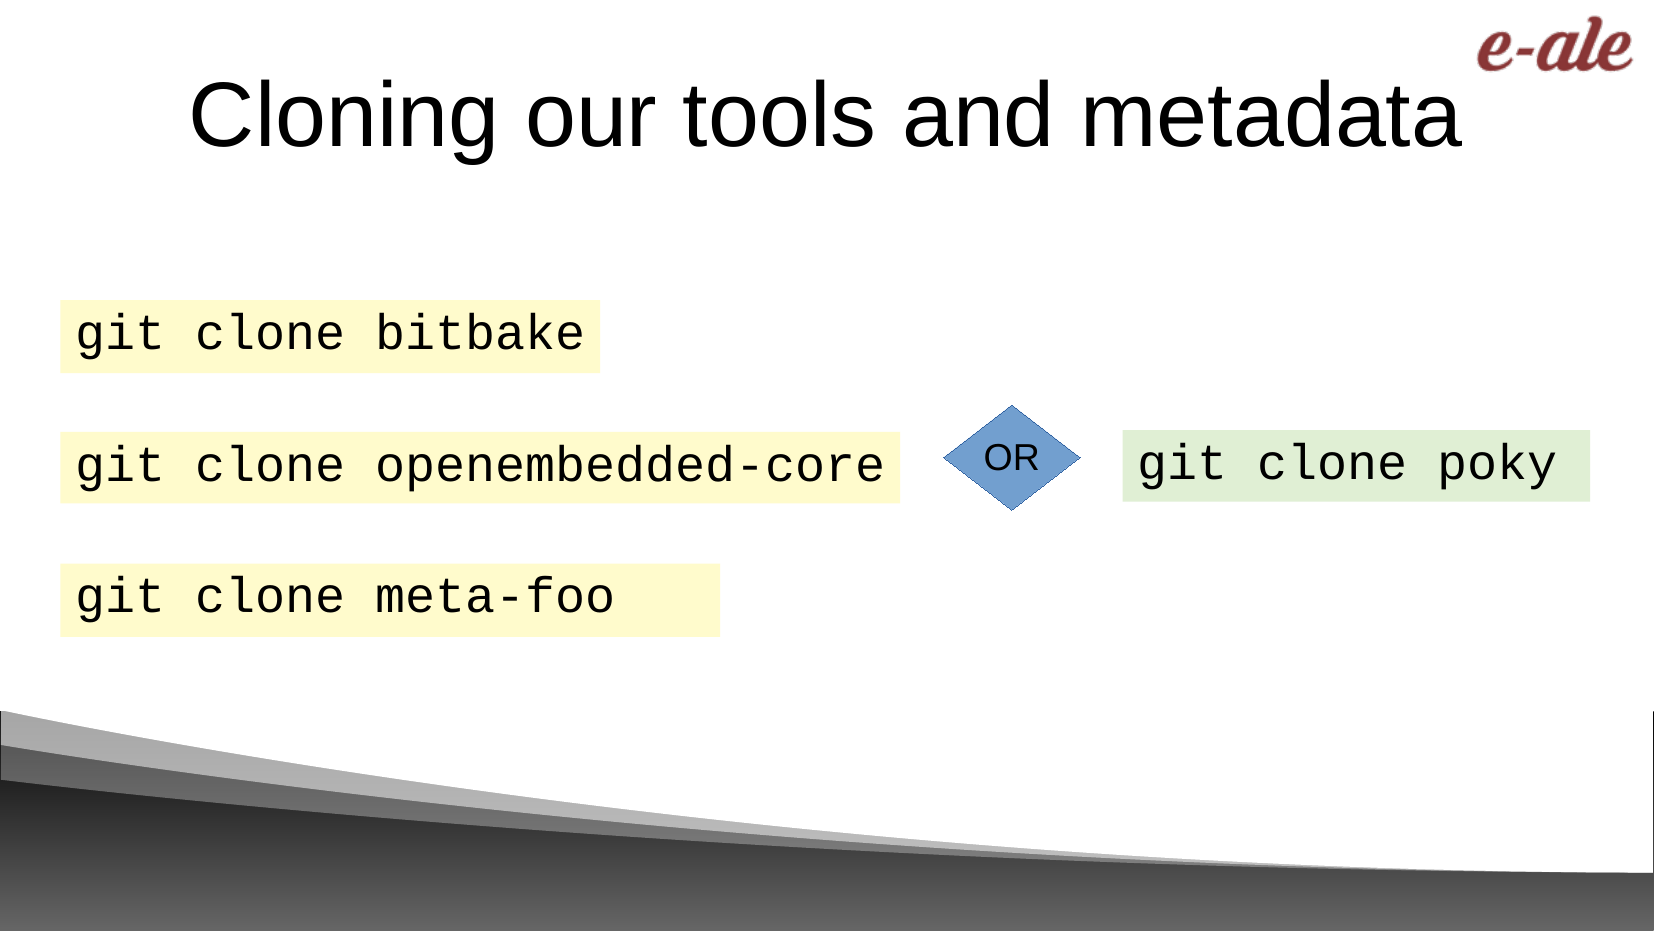

# Cloning our tools and metadata
git clone bitbake
OR
git clone poky
git clone openembedded-core
git clone meta-foo